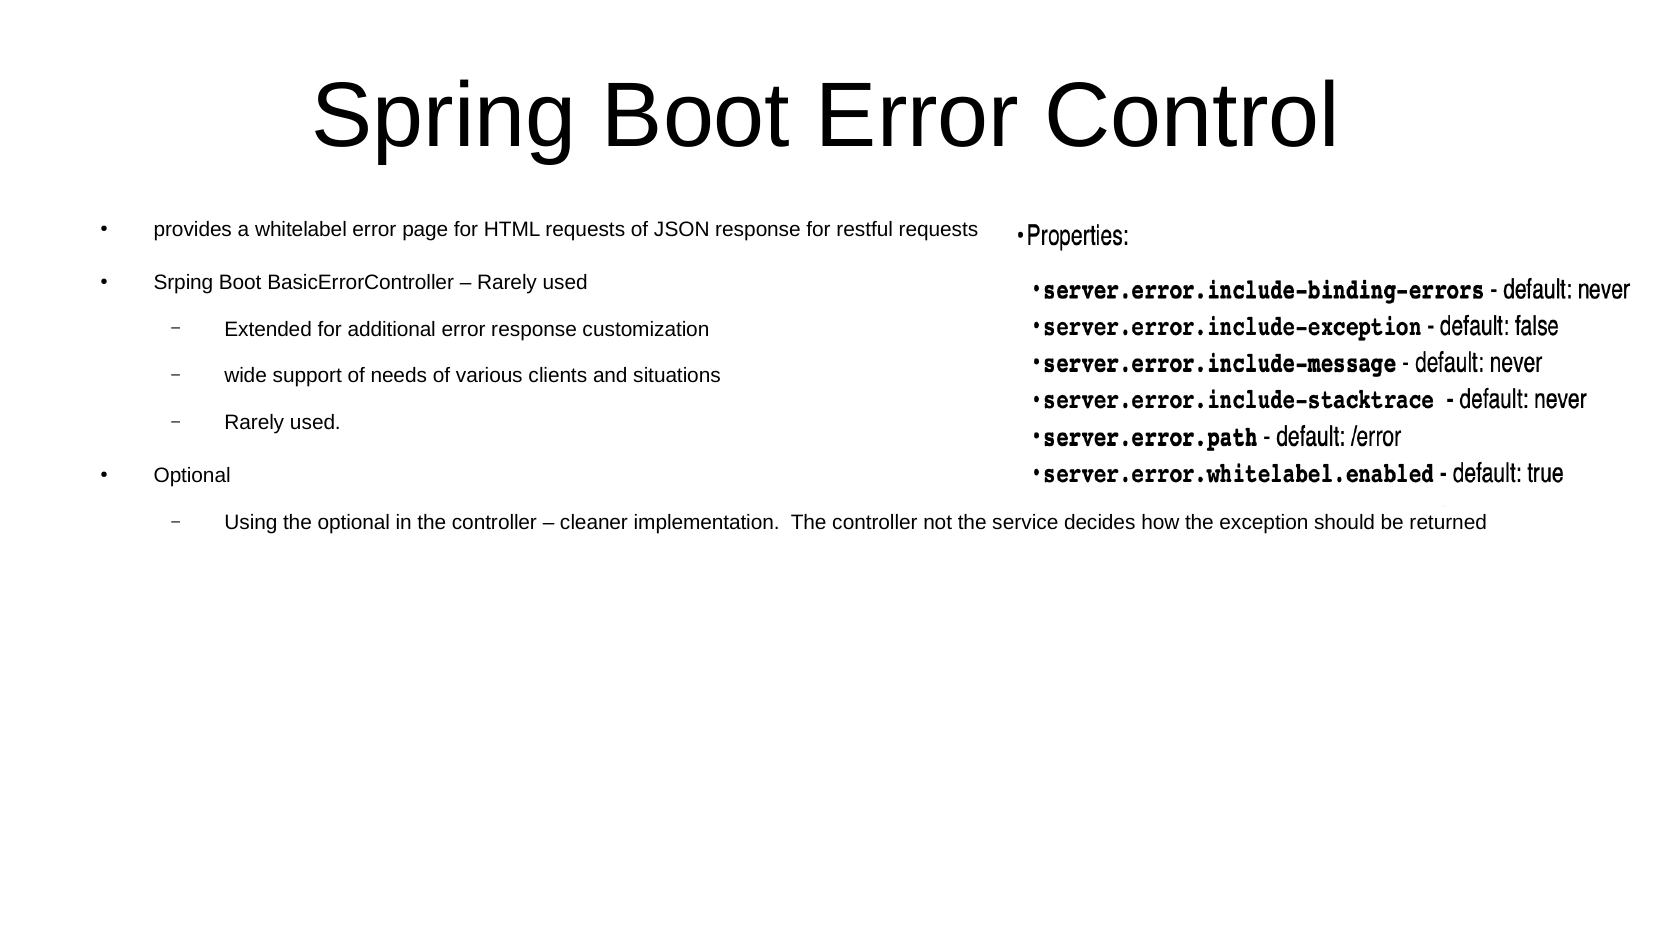

# Spring Boot Error Control
provides a whitelabel error page for HTML requests of JSON response for restful requests
Srping Boot BasicErrorController – Rarely used
Extended for additional error response customization
wide support of needs of various clients and situations
Rarely used.
Optional
Using the optional in the controller – cleaner implementation. The controller not the service decides how the exception should be returned